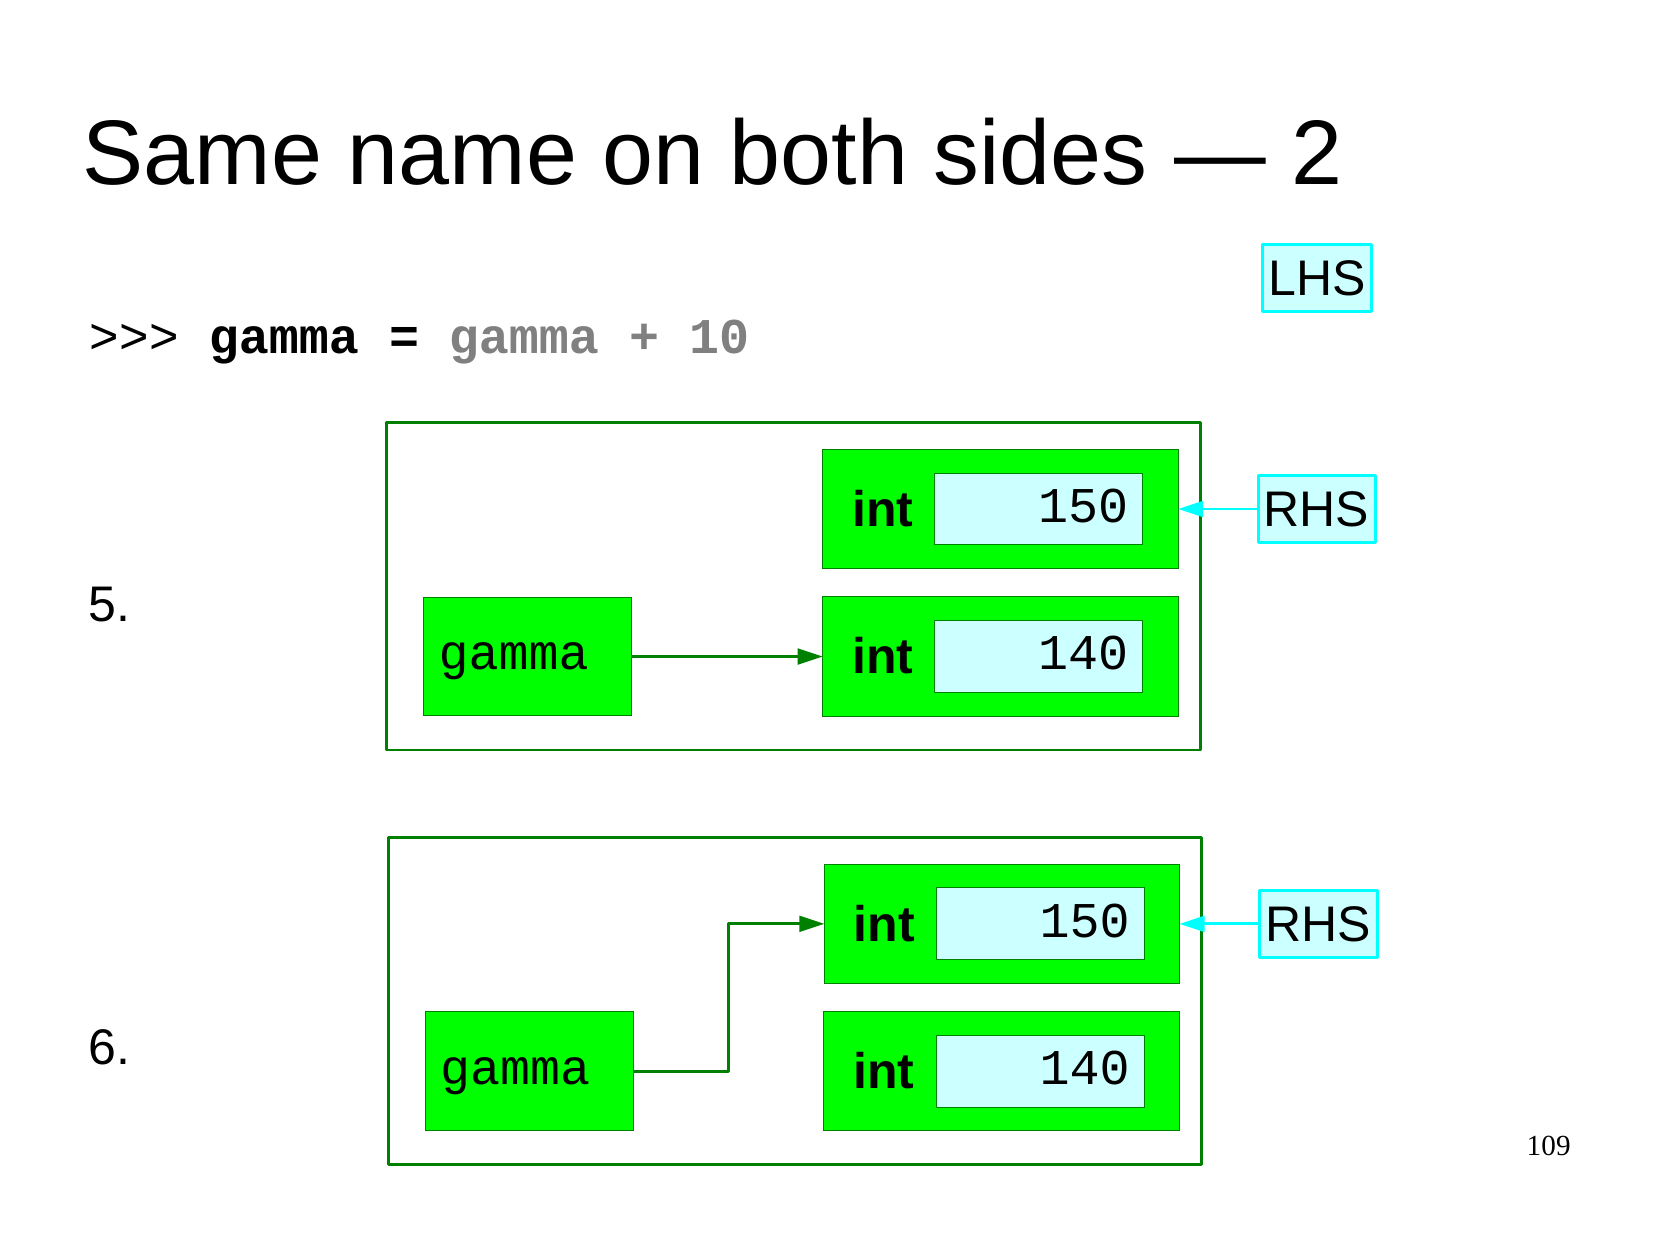

# Same name on both sides — 2
LHS
>>>
gamma = gamma + 10
int
150
RHS
5.
int
140
gamma
int
150
RHS
int
140
gamma
6.
109